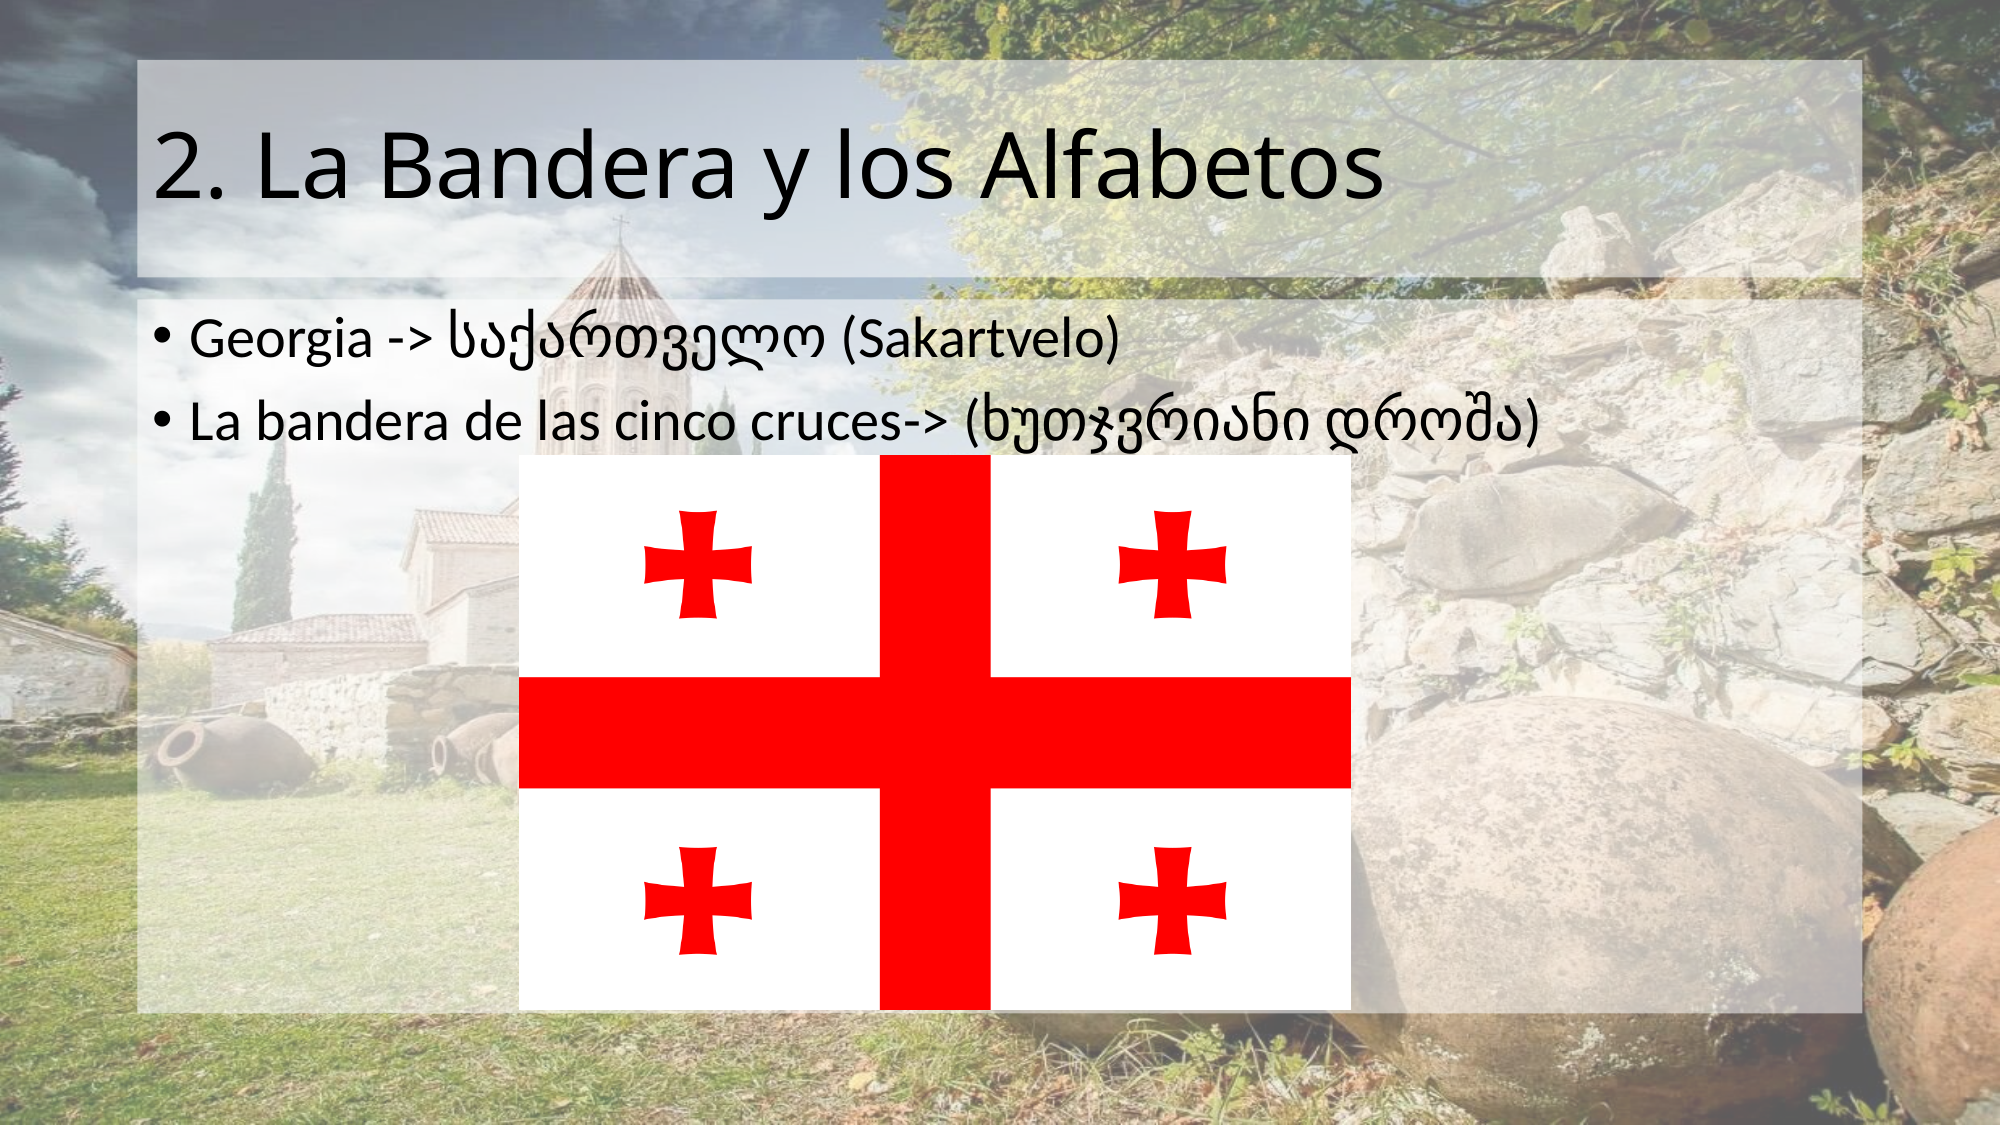

# 2. La Bandera y los Alfabetos
Georgia -> საქართველო (Sakartvelo)
La bandera de las cinco cruces-> (ხუთჯვრიანი დროშა)